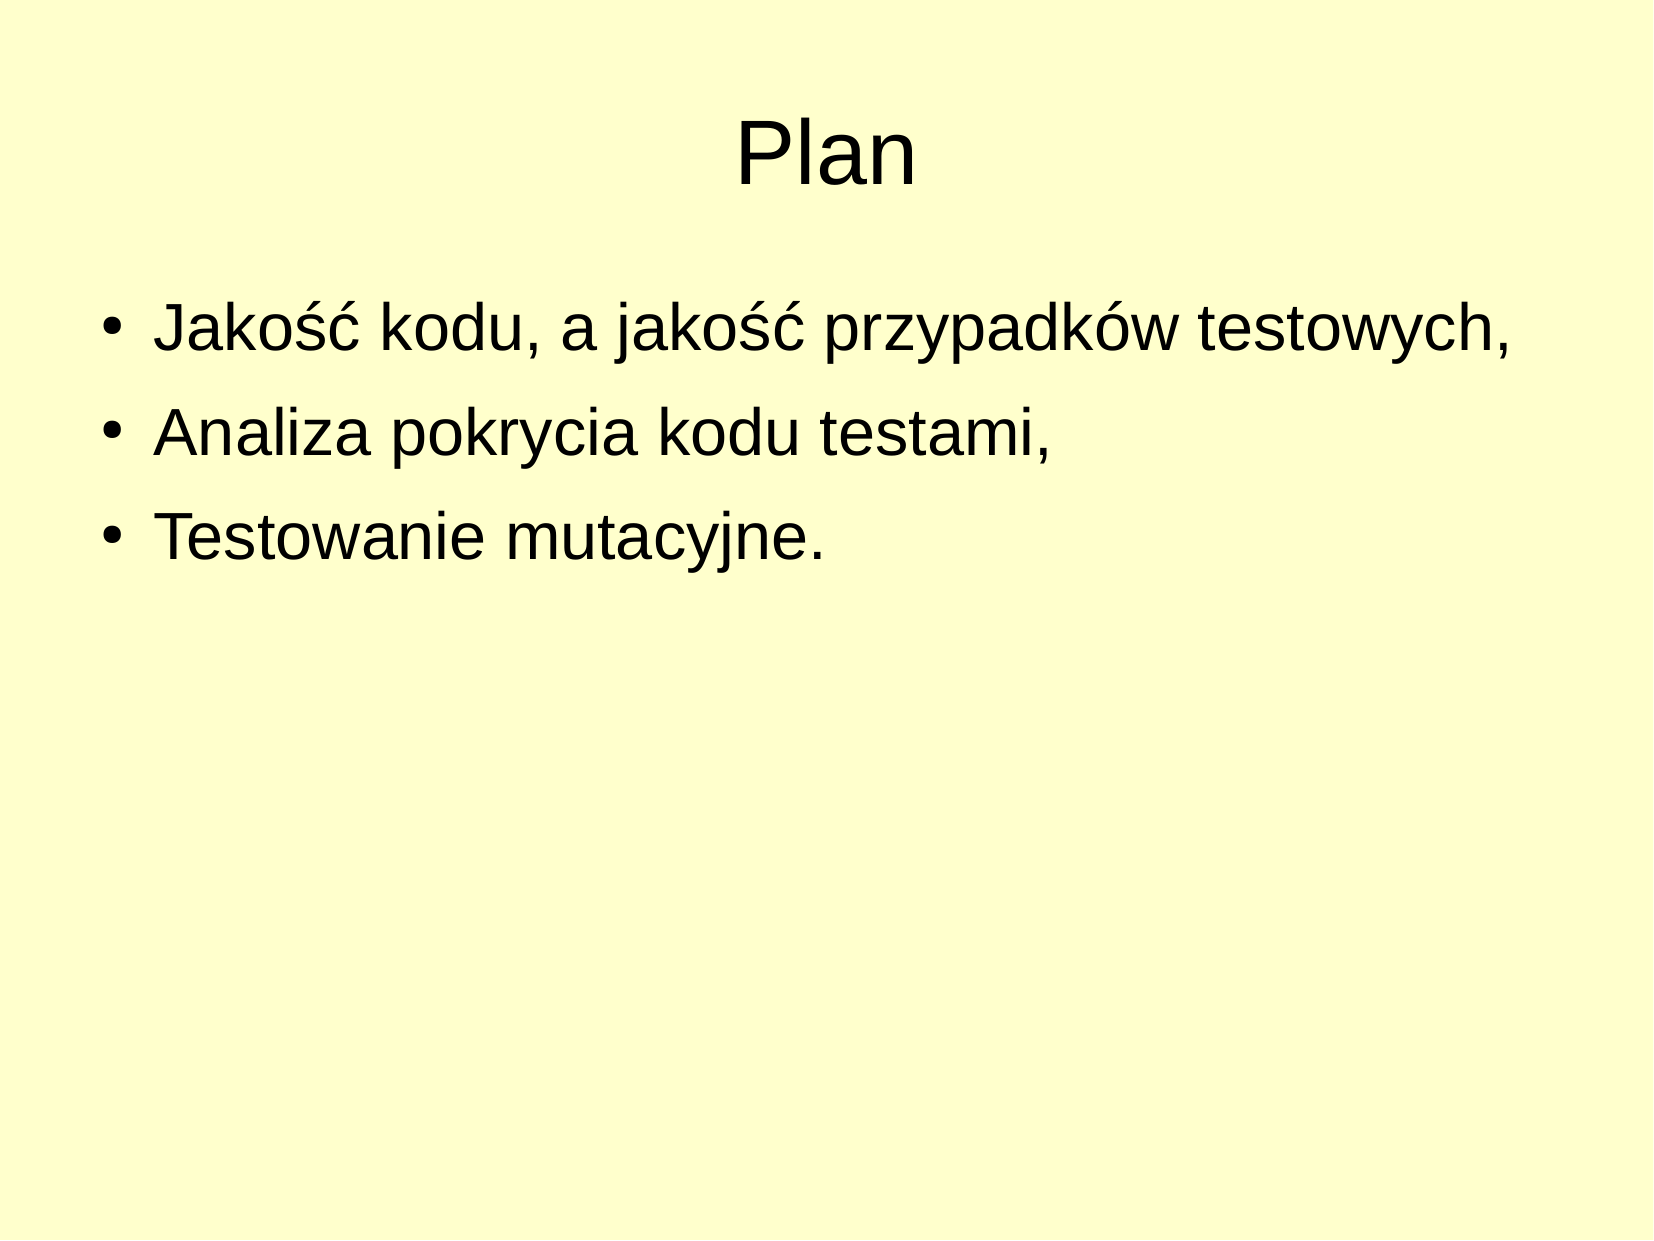

# Plan
Jakość kodu, a jakość przypadków testowych,
Analiza pokrycia kodu testami,
Testowanie mutacyjne.